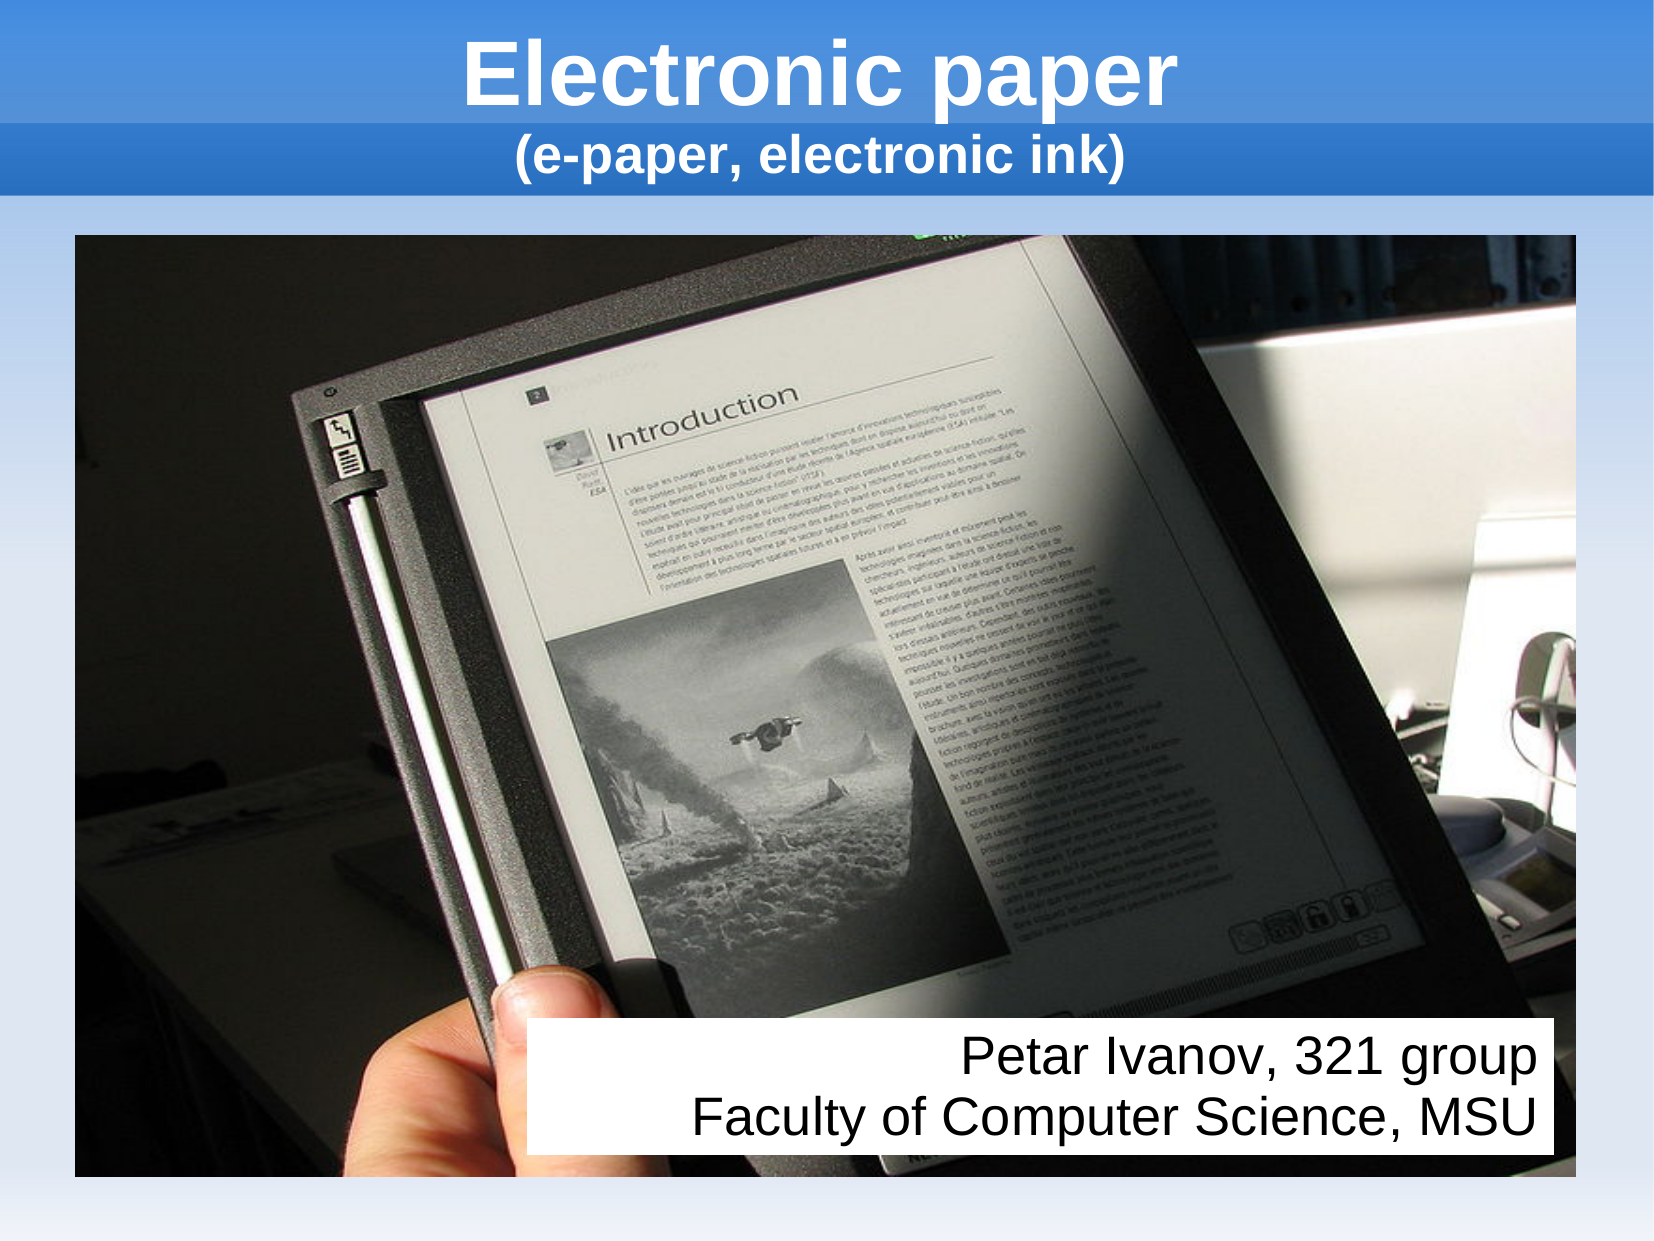

# Electronic paper (e-paper, electronic ink)
| Petar Ivanov, 321 group Faculty of Computer Science, MSU |
| --- |